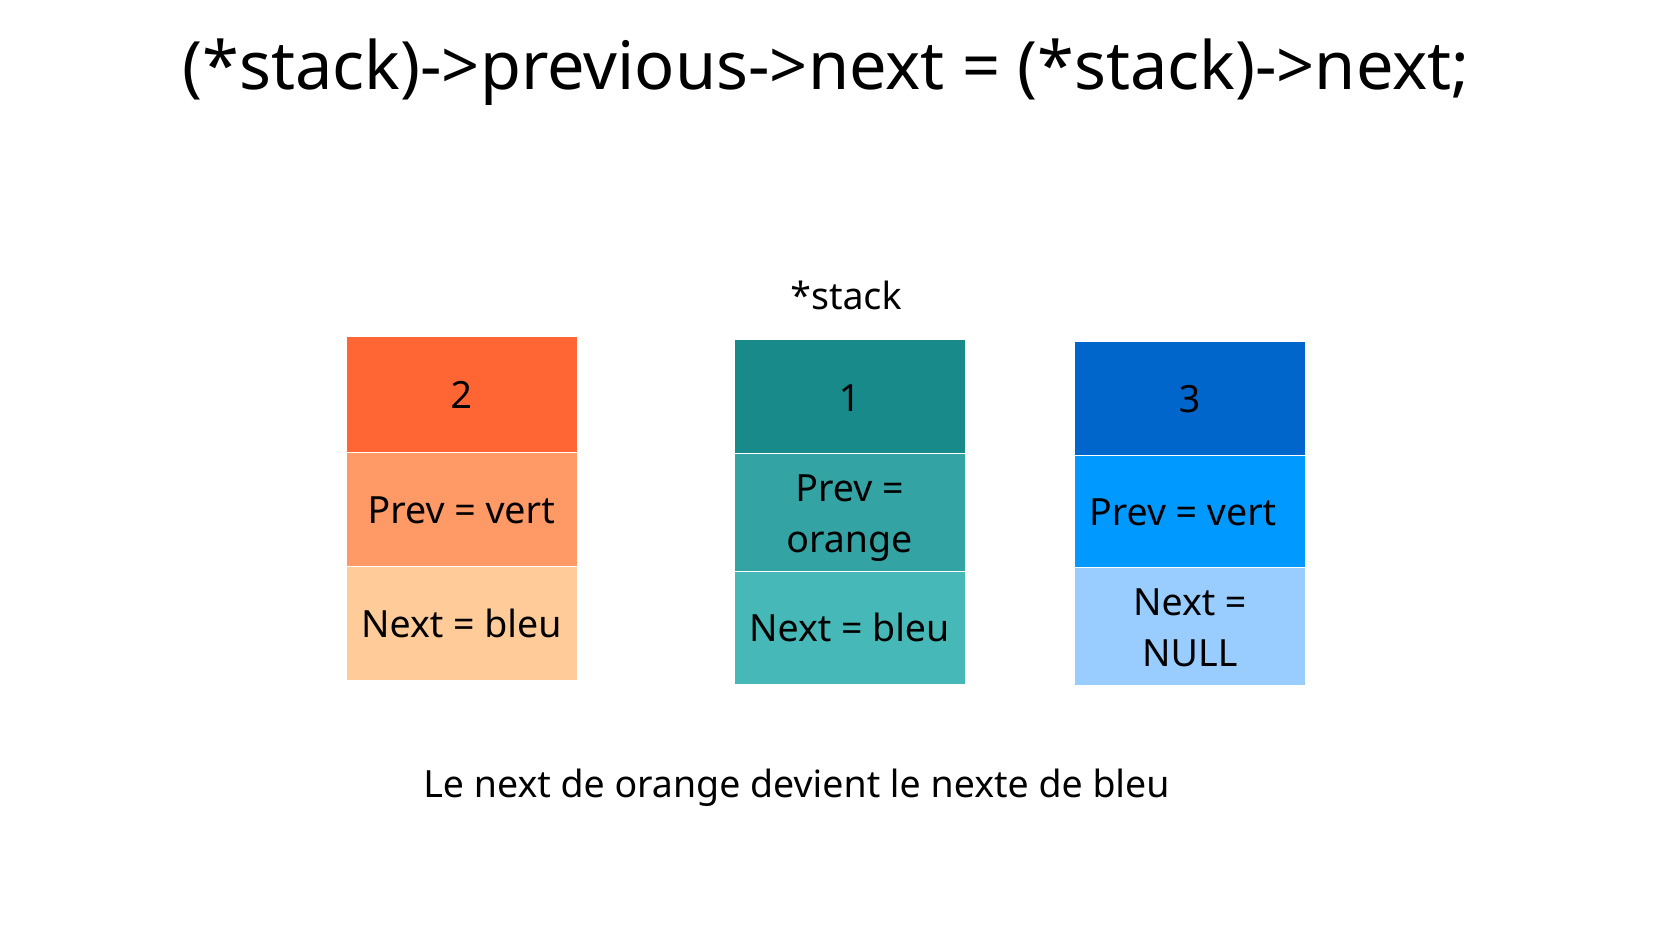

# (*stack)->previous->next = (*stack)->next;
*stack
| 2 |
| --- |
| Prev = vert |
| Next = bleu |
| 1 |
| --- |
| Prev = orange |
| Next = bleu |
| 3 |
| --- |
| Prev = vert |
| Next = NULL |
Le next de orange devient le nexte de bleu